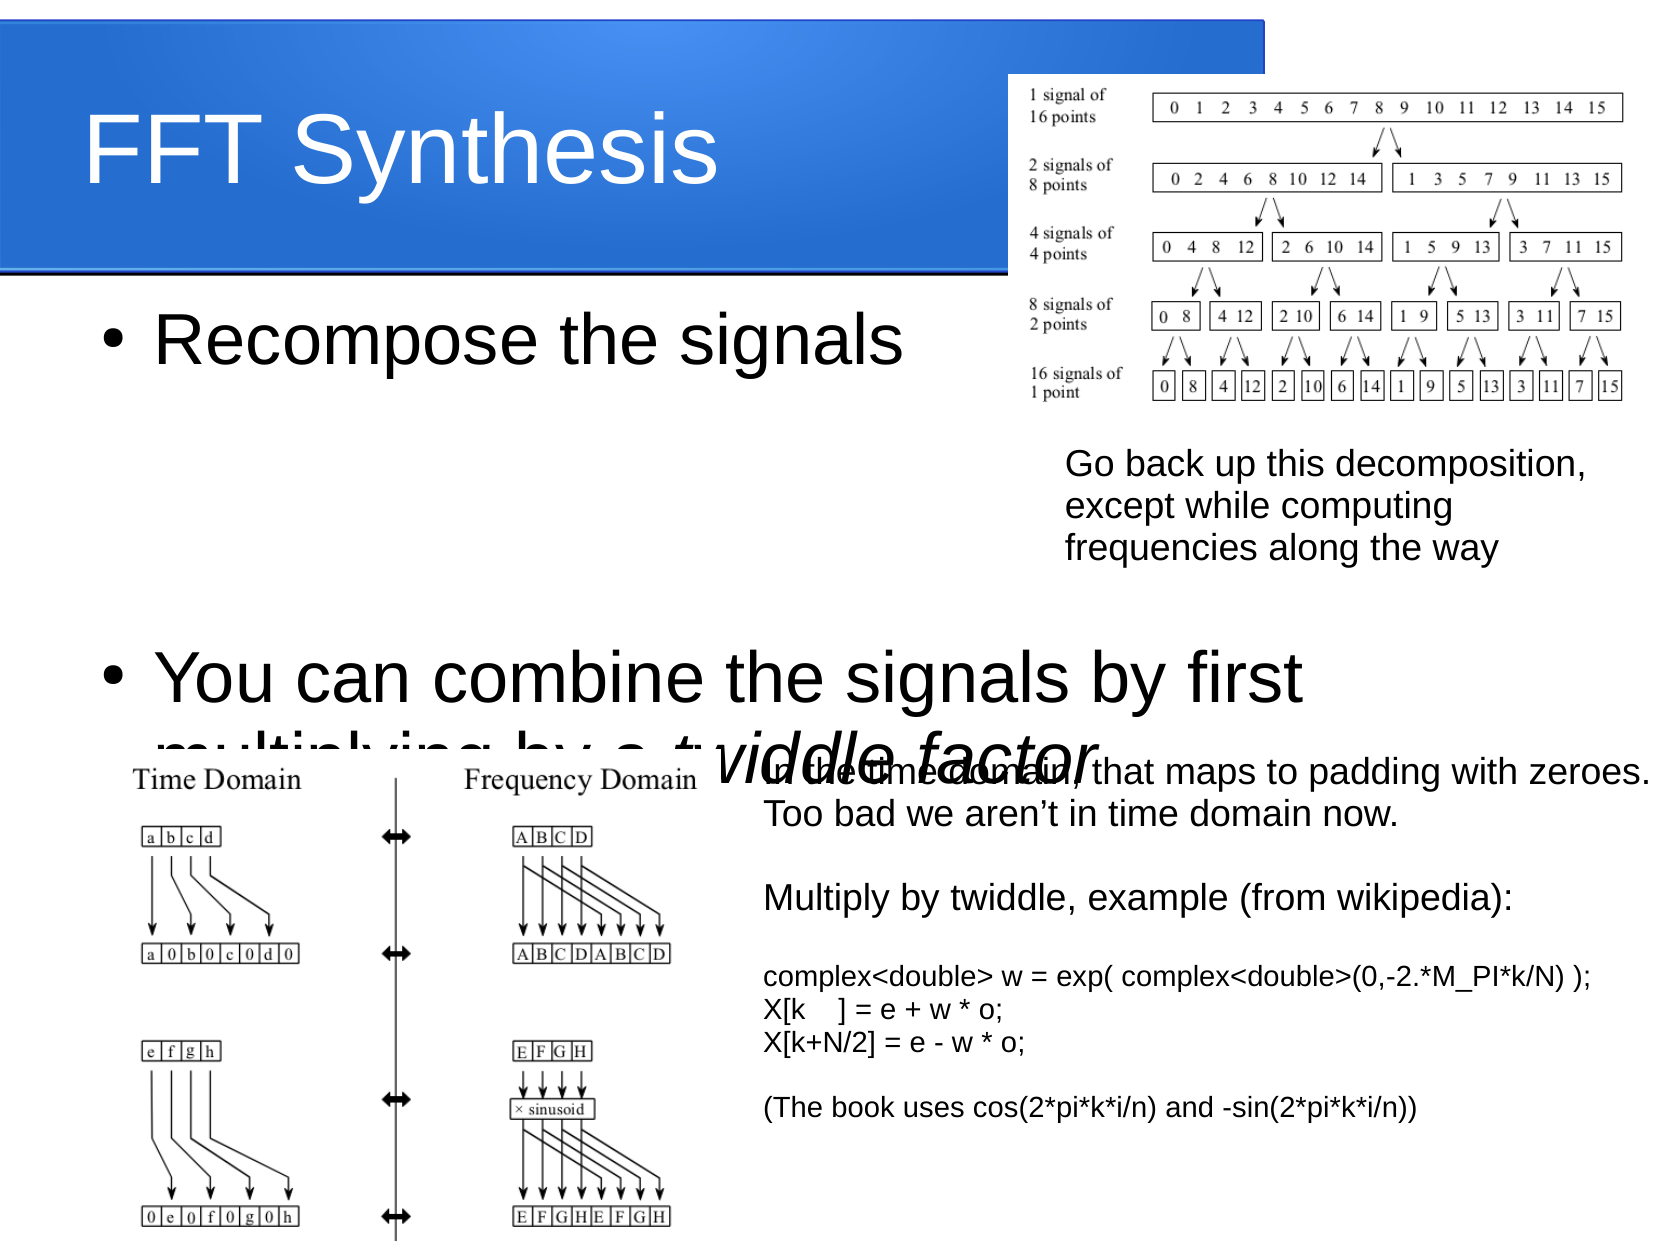

# FFT Synthesis
Recompose the signals
You can combine the signals by first multiplying by a twiddle factor
Go back up this decomposition, except while computing frequencies along the way
In the time domain, that maps to padding with zeroes.
Too bad we aren’t in time domain now.
Multiply by twiddle, example (from wikipedia):
complex<double> w = exp( complex<double>(0,-2.*M_PI*k/N) );
X[k ] = e + w * o;
X[k+N/2] = e - w * o;
(The book uses cos(2*pi*k*i/n) and -sin(2*pi*k*i/n))